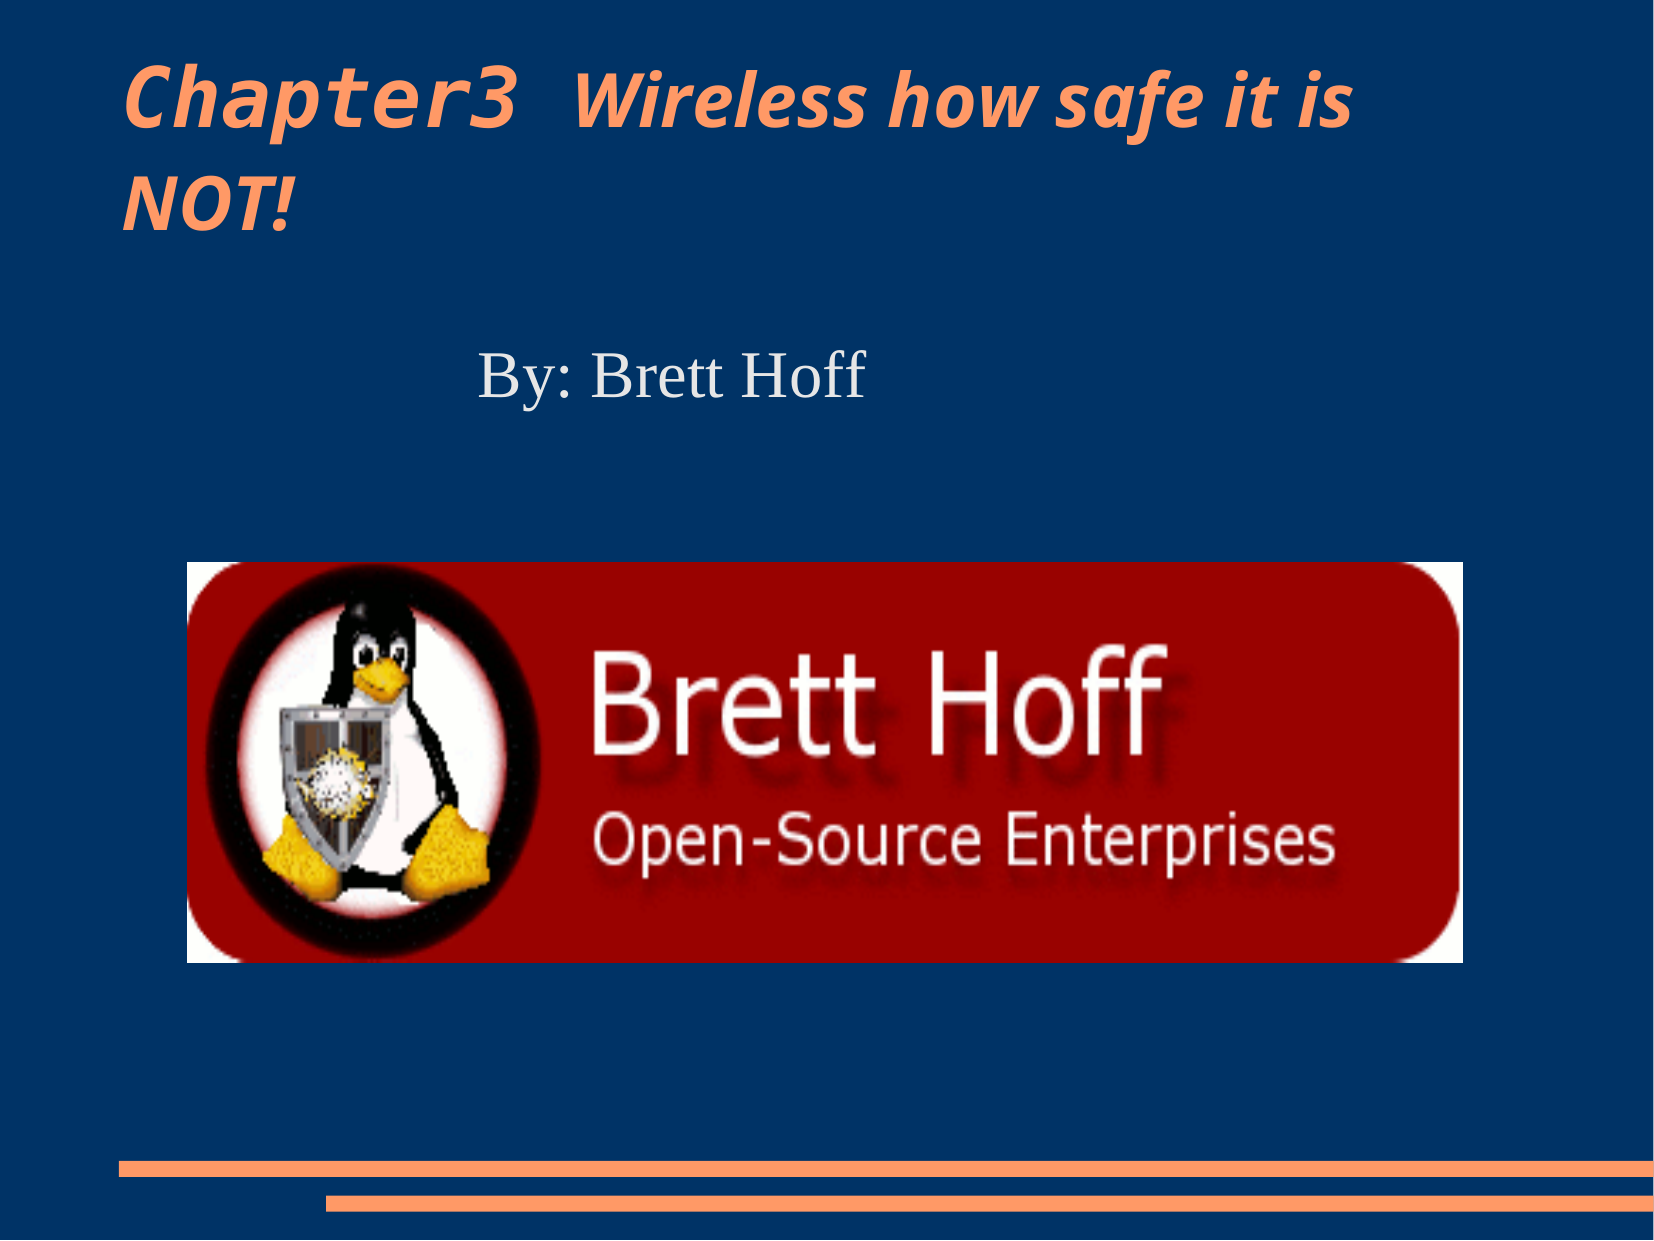

# Chapter3 Wireless how safe it is NOT!
By: Brett Hoff